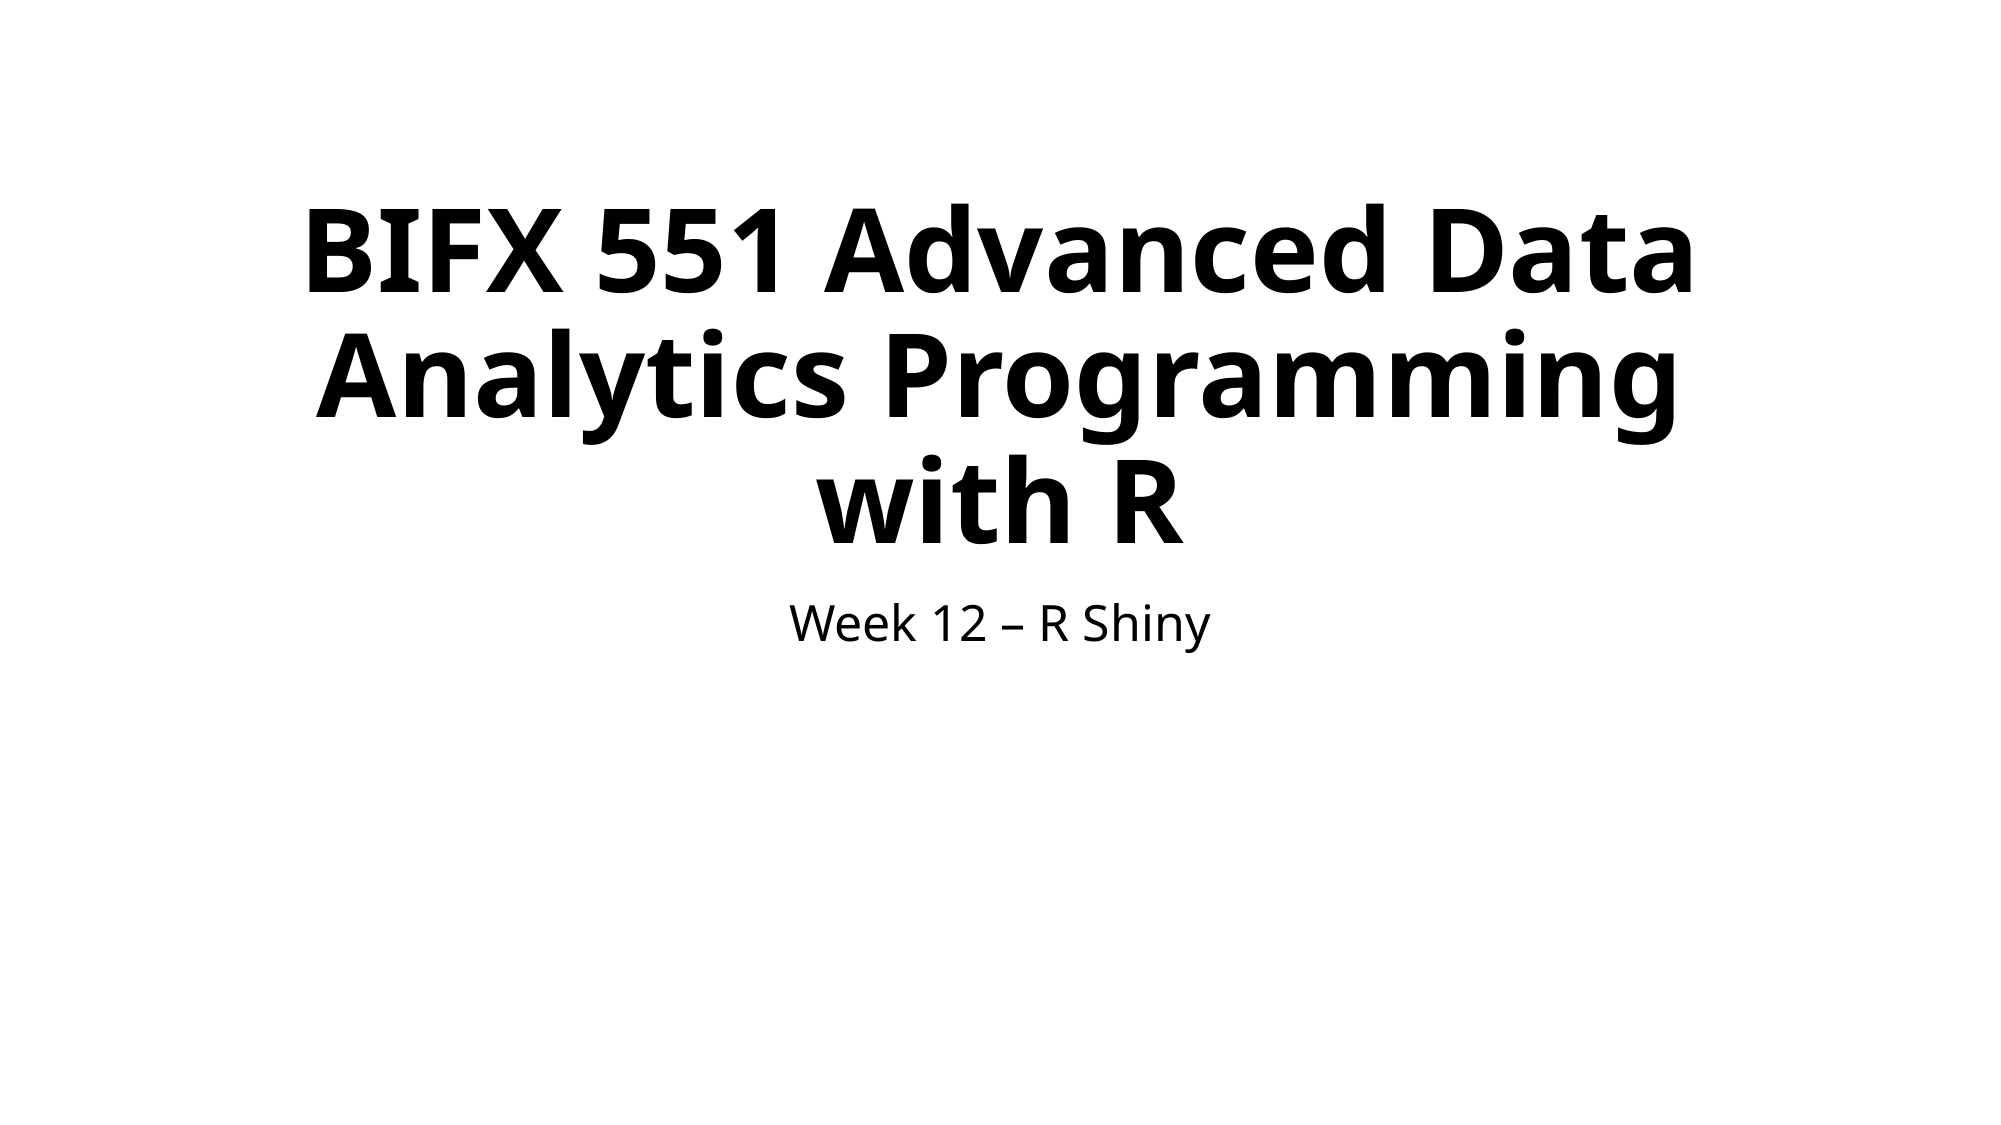

# BIFX 551 Advanced Data Analytics Programming with R
Week 12 – R Shiny